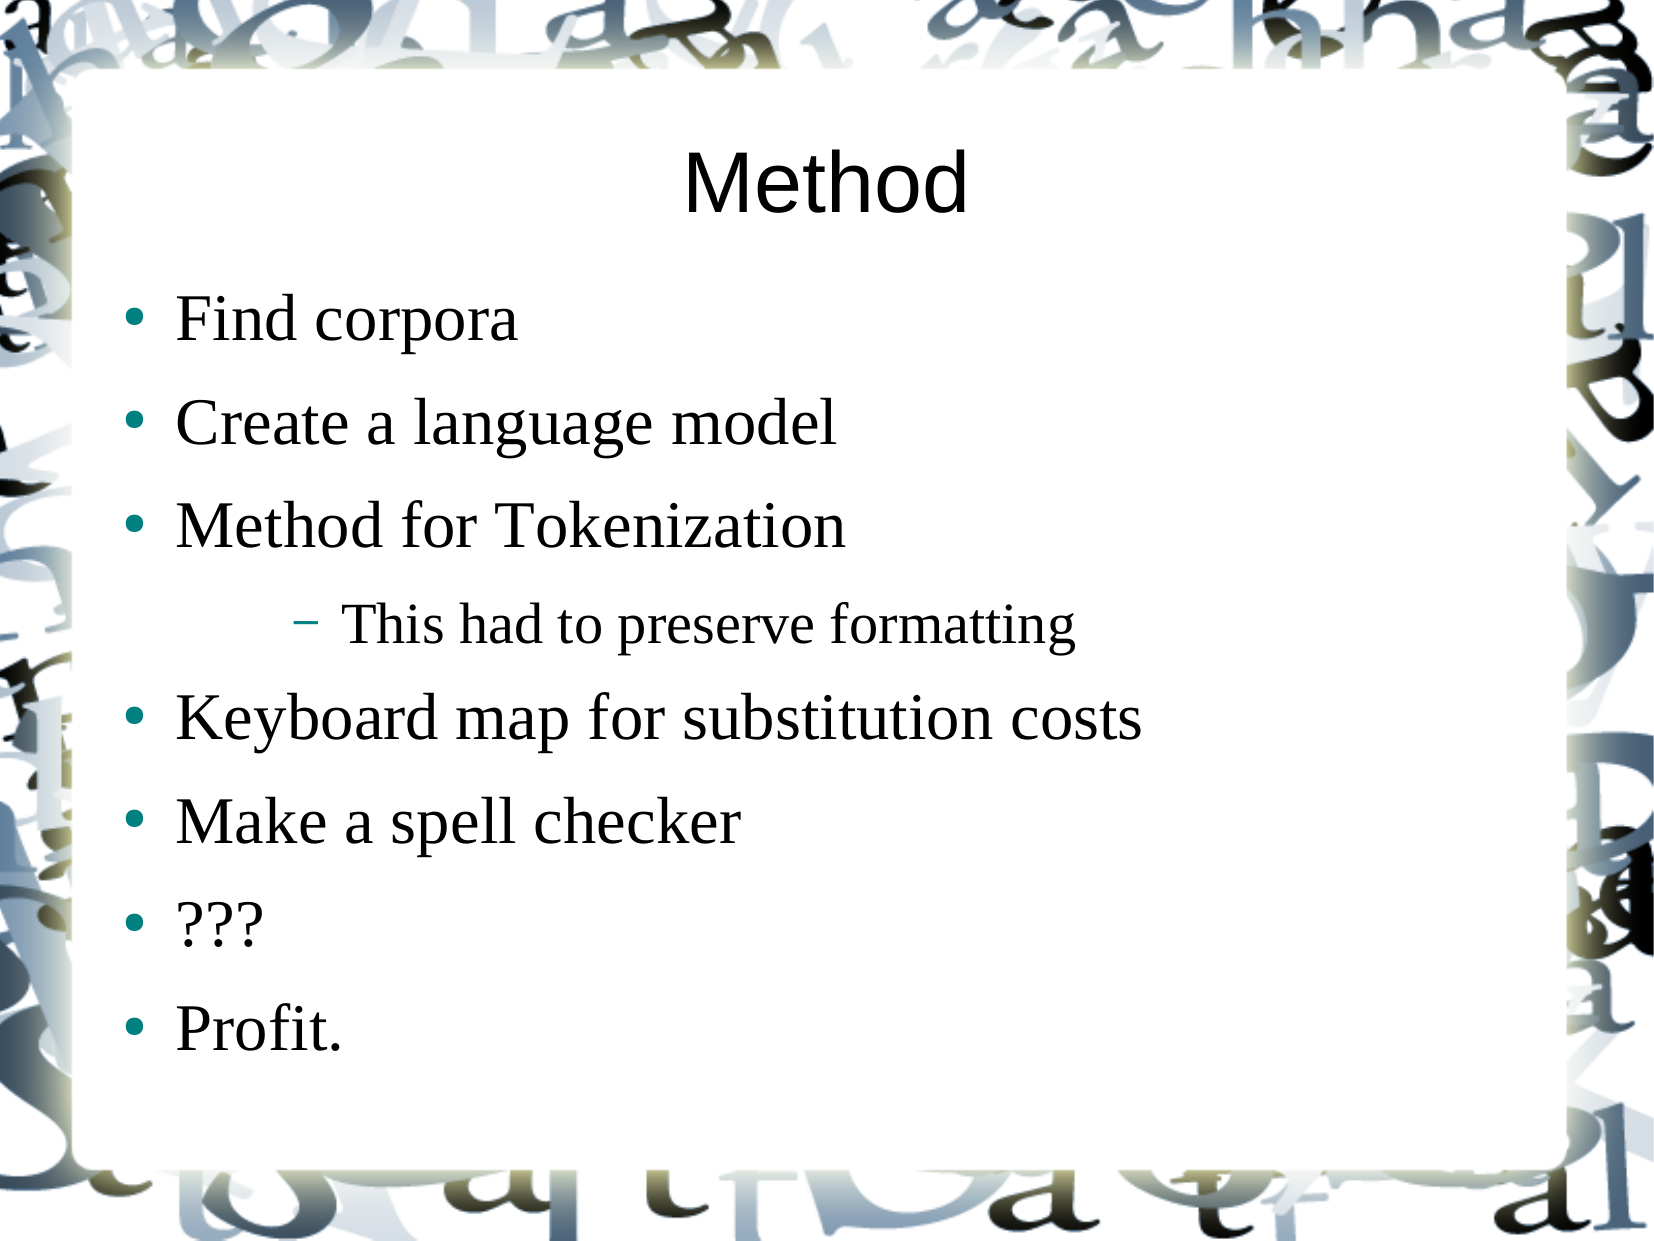

# Method
Find corpora
Create a language model
Method for Tokenization
This had to preserve formatting
Keyboard map for substitution costs
Make a spell checker
???
Profit.